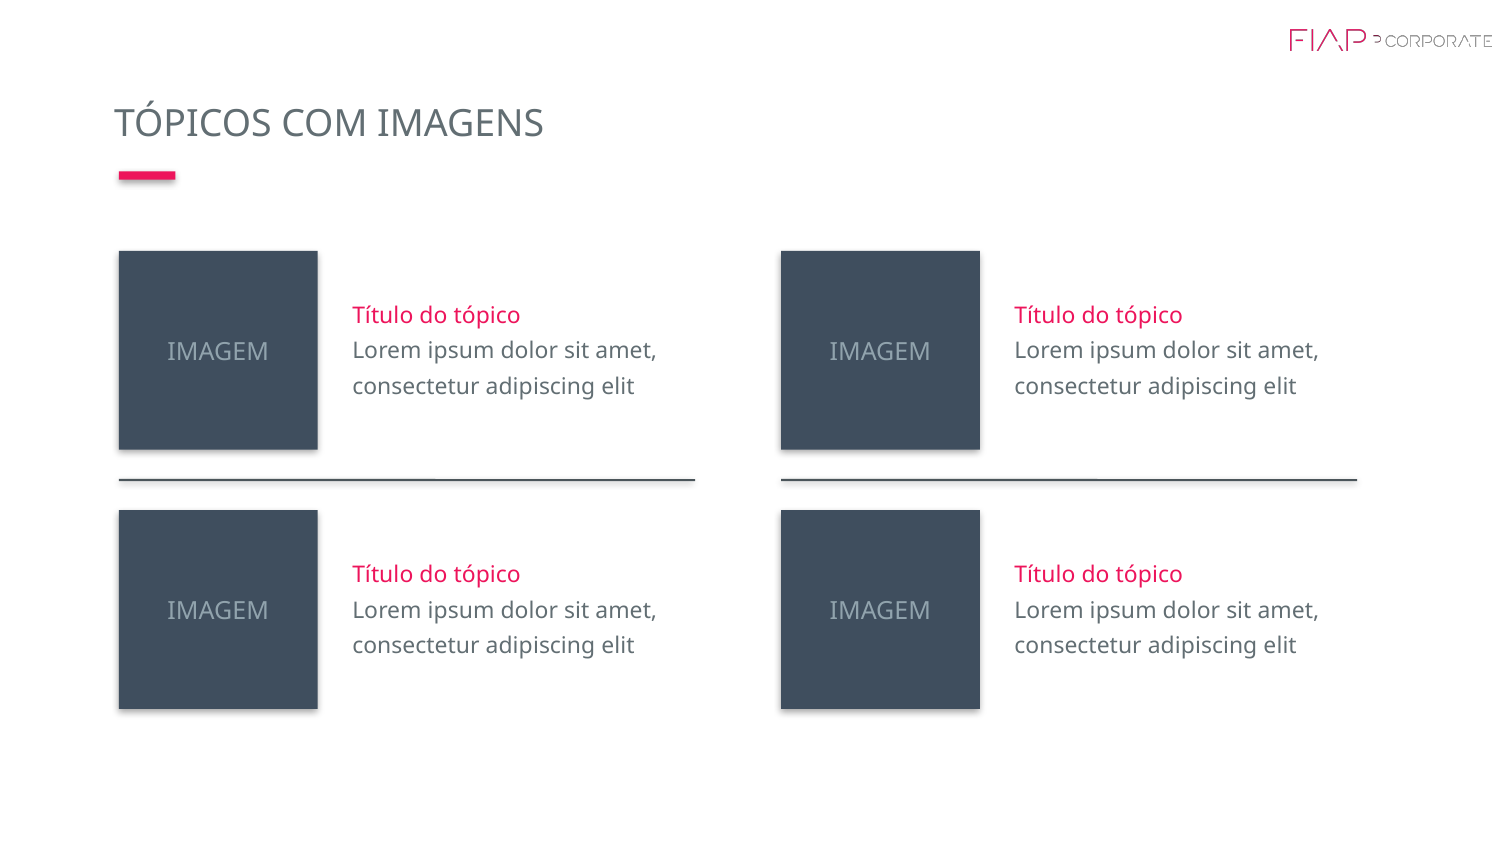

TÓPICOS COM IMAGENS
IMAGEM
IMAGEM
Título do tópico
Lorem ipsum dolor sit amet, consectetur adipiscing elit
Título do tópico
Lorem ipsum dolor sit amet, consectetur adipiscing elit
IMAGEM
IMAGEM
Título do tópico
Lorem ipsum dolor sit amet, consectetur adipiscing elit
Título do tópico
Lorem ipsum dolor sit amet, consectetur adipiscing elit